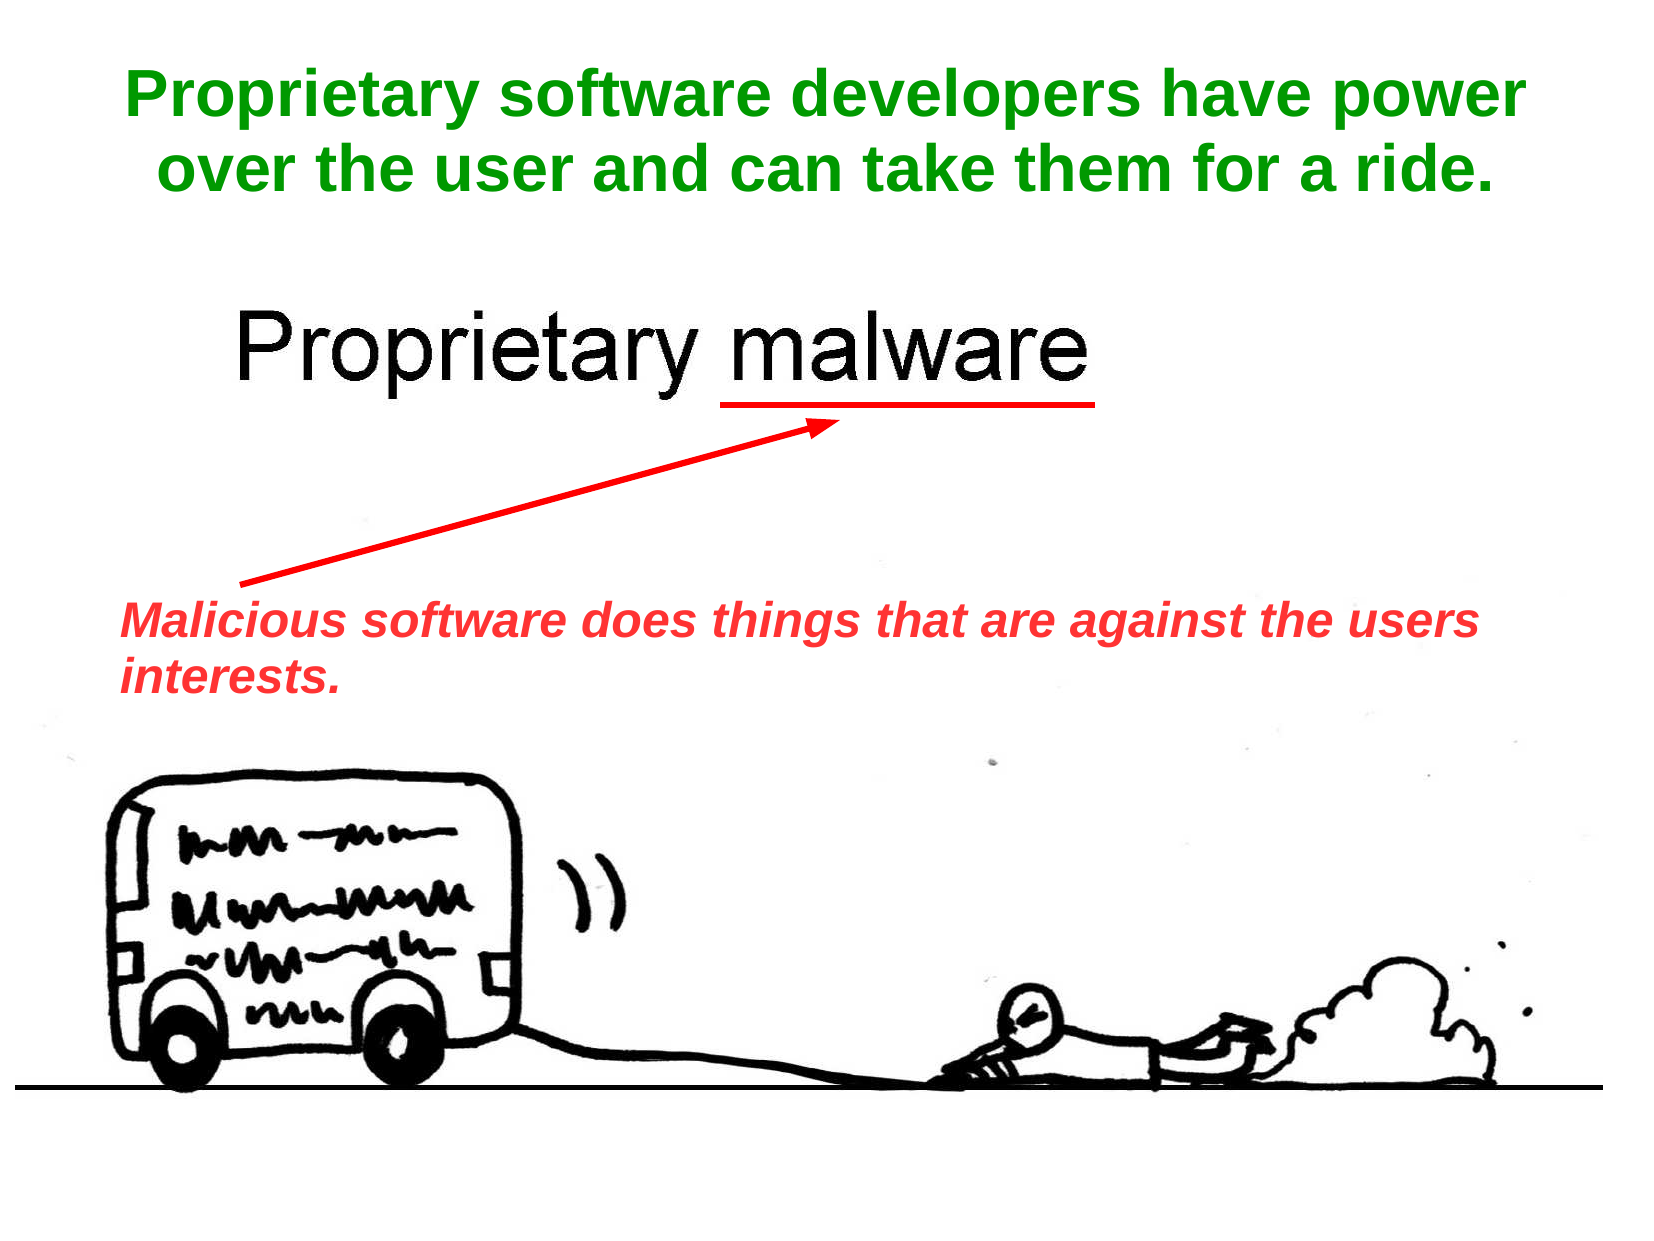

# Proprietary software developers have power over the user and can take them for a ride.
Malicious software does things that are against the users interests.